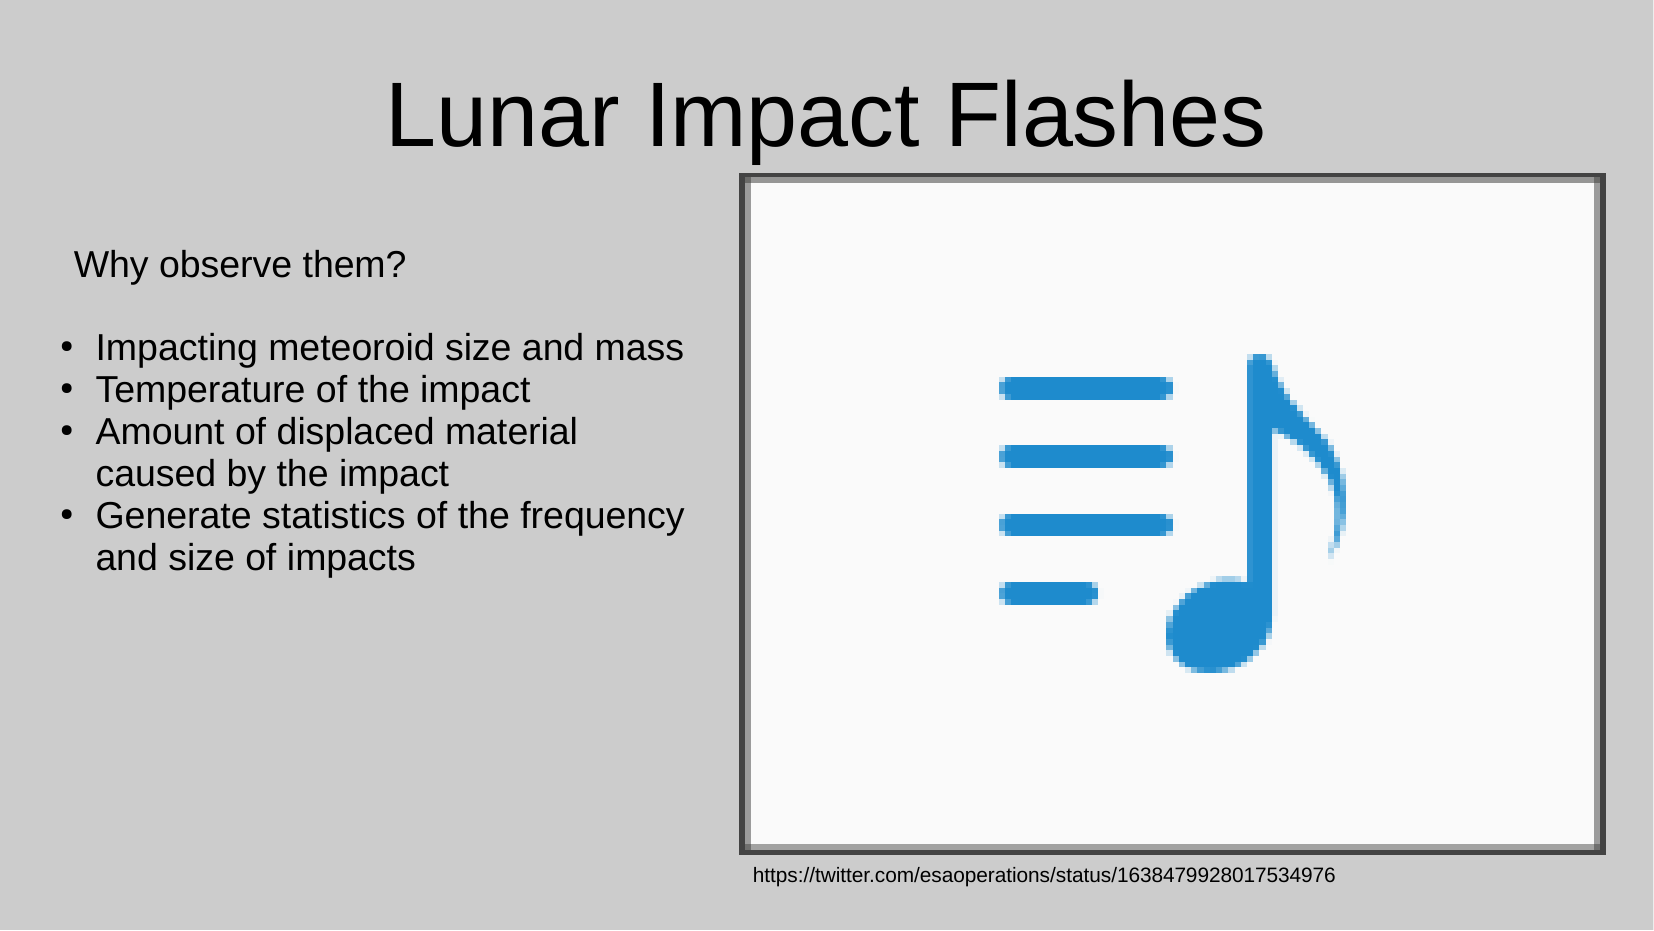

# Lunar Impact Flashes
Why observe them?
Impacting meteoroid size and mass
Temperature of the impact
Amount of displaced material caused by the impact
Generate statistics of the frequency and size of impacts
https://twitter.com/esaoperations/status/1638479928017534976